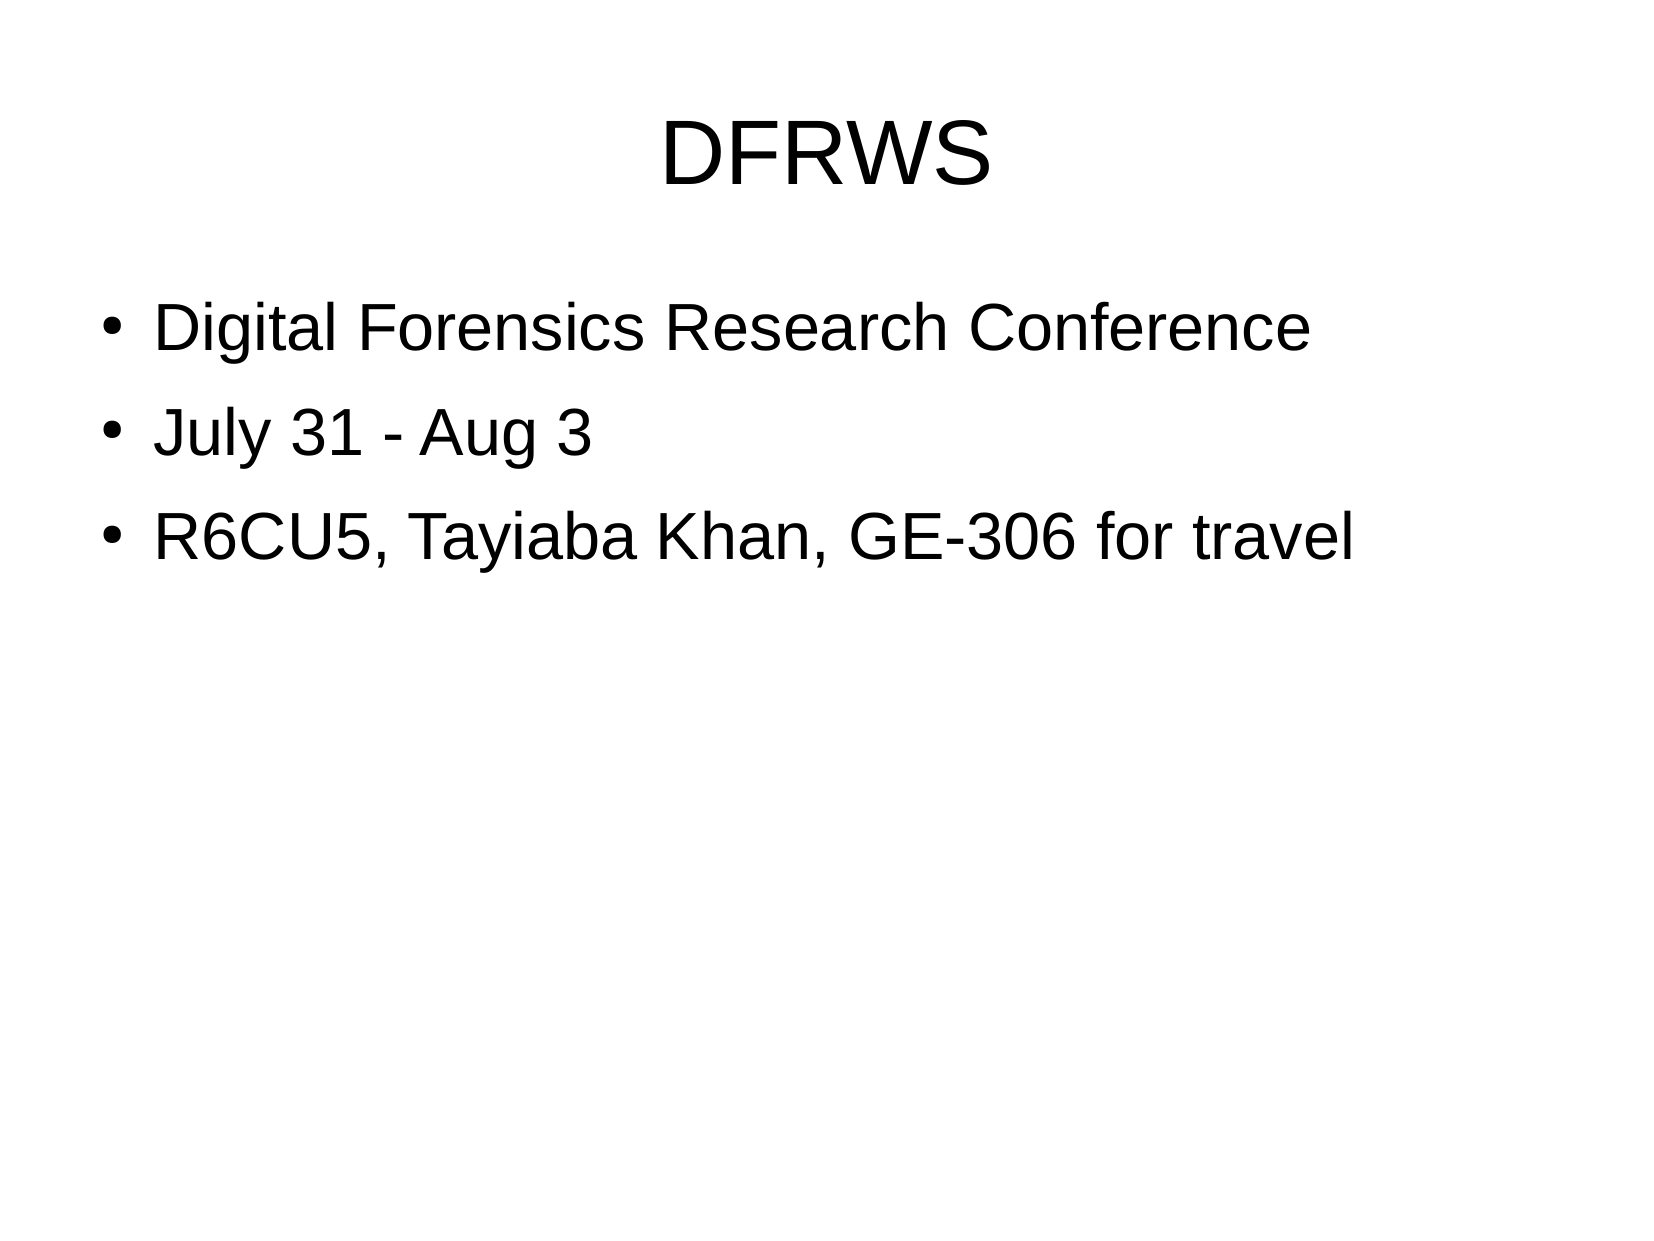

# DFRWS
Digital Forensics Research Conference
July 31 - Aug 3
R6CU5, Tayiaba Khan, GE-306 for travel